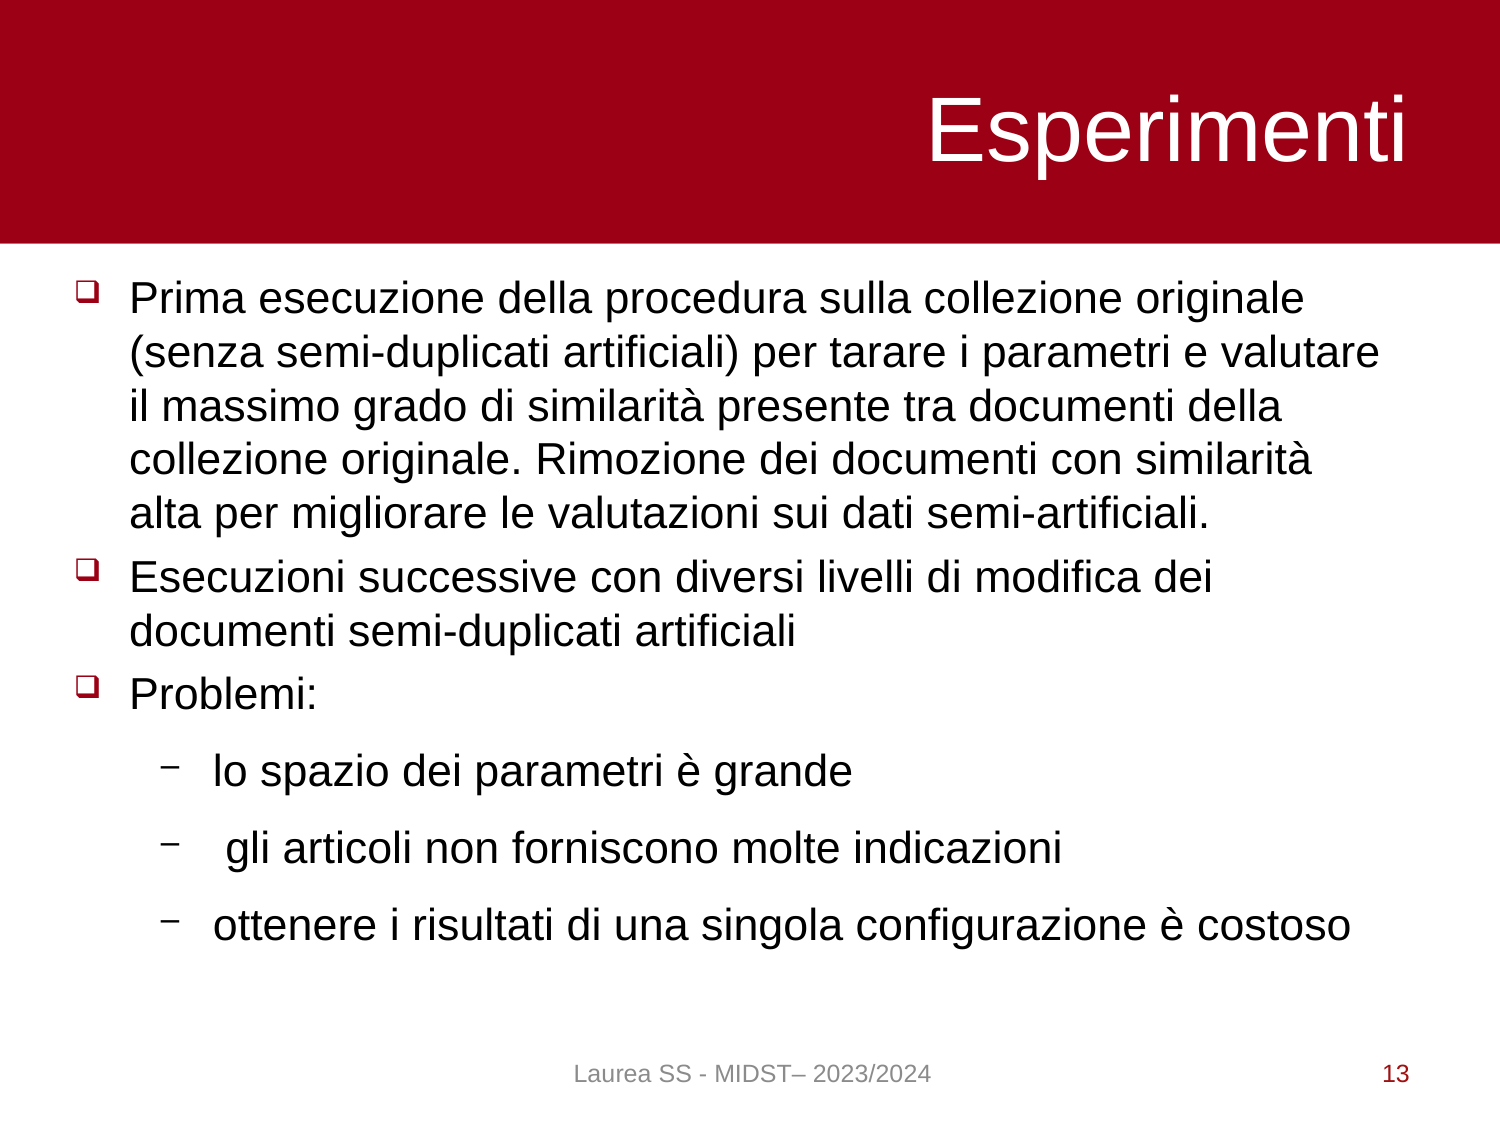

# Esperimenti
Prima esecuzione della procedura sulla collezione originale (senza semi-duplicati artificiali) per tarare i parametri e valutare il massimo grado di similarità presente tra documenti della collezione originale. Rimozione dei documenti con similarità alta per migliorare le valutazioni sui dati semi-artificiali.
Esecuzioni successive con diversi livelli di modifica dei documenti semi-duplicati artificiali
Problemi:
lo spazio dei parametri è grande
 gli articoli non forniscono molte indicazioni
ottenere i risultati di una singola configurazione è costoso
Laurea SS - MIDST– 2023/2024
13